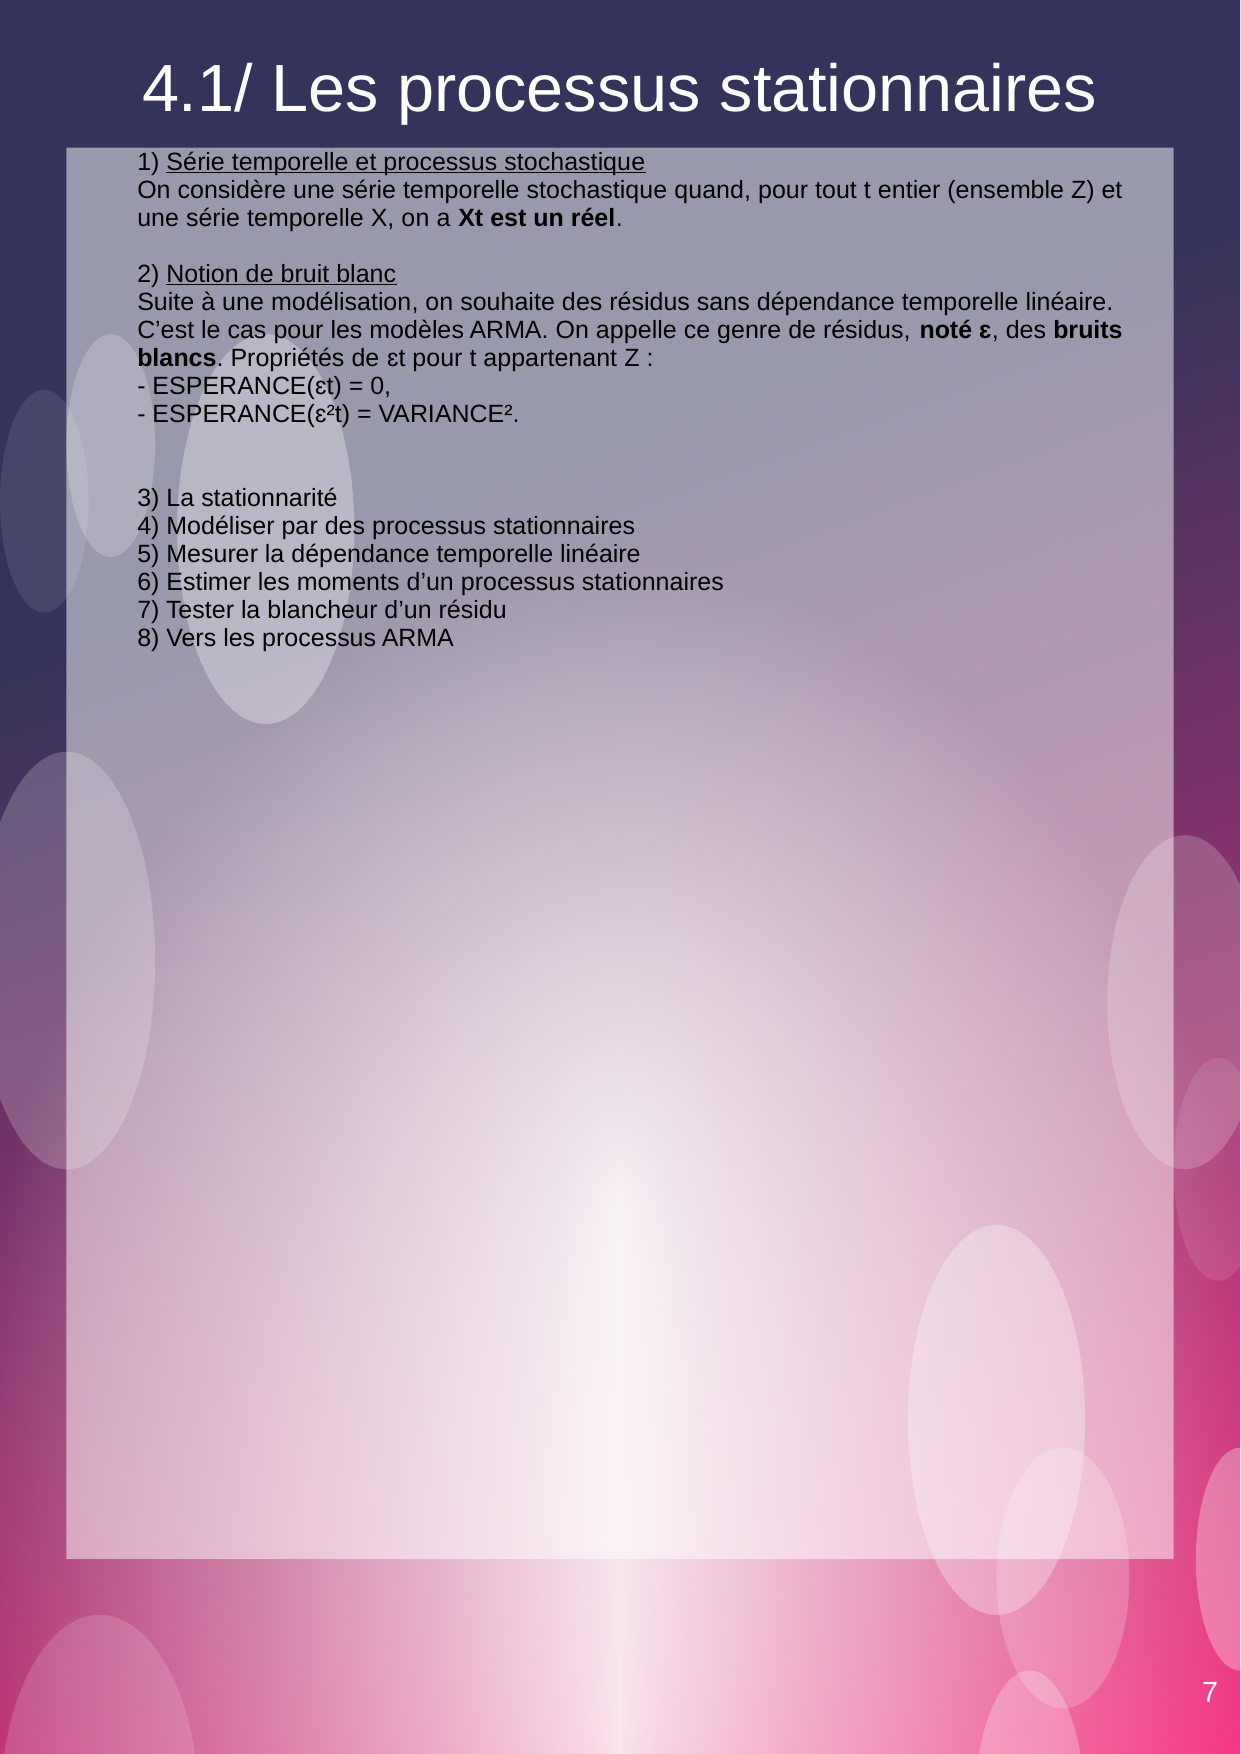

# 4.1/ Les processus stationnaires
1) Série temporelle et processus stochastique
On considère une série temporelle stochastique quand, pour tout t entier (ensemble Z) et une série temporelle X, on a Xt est un réel.
2) Notion de bruit blanc
Suite à une modélisation, on souhaite des résidus sans dépendance temporelle linéaire. C’est le cas pour les modèles ARMA. On appelle ce genre de résidus, noté ɛ, des bruits blancs. Propriétés de ɛt pour t appartenant Z :
- ESPERANCE(ɛt) = 0,
- ESPERANCE(ɛ²t) = VARIANCE².
3) La stationnarité
4) Modéliser par des processus stationnaires
5) Mesurer la dépendance temporelle linéaire
6) Estimer les moments d’un processus stationnaires
7) Tester la blancheur d’un résidu
8) Vers les processus ARMA